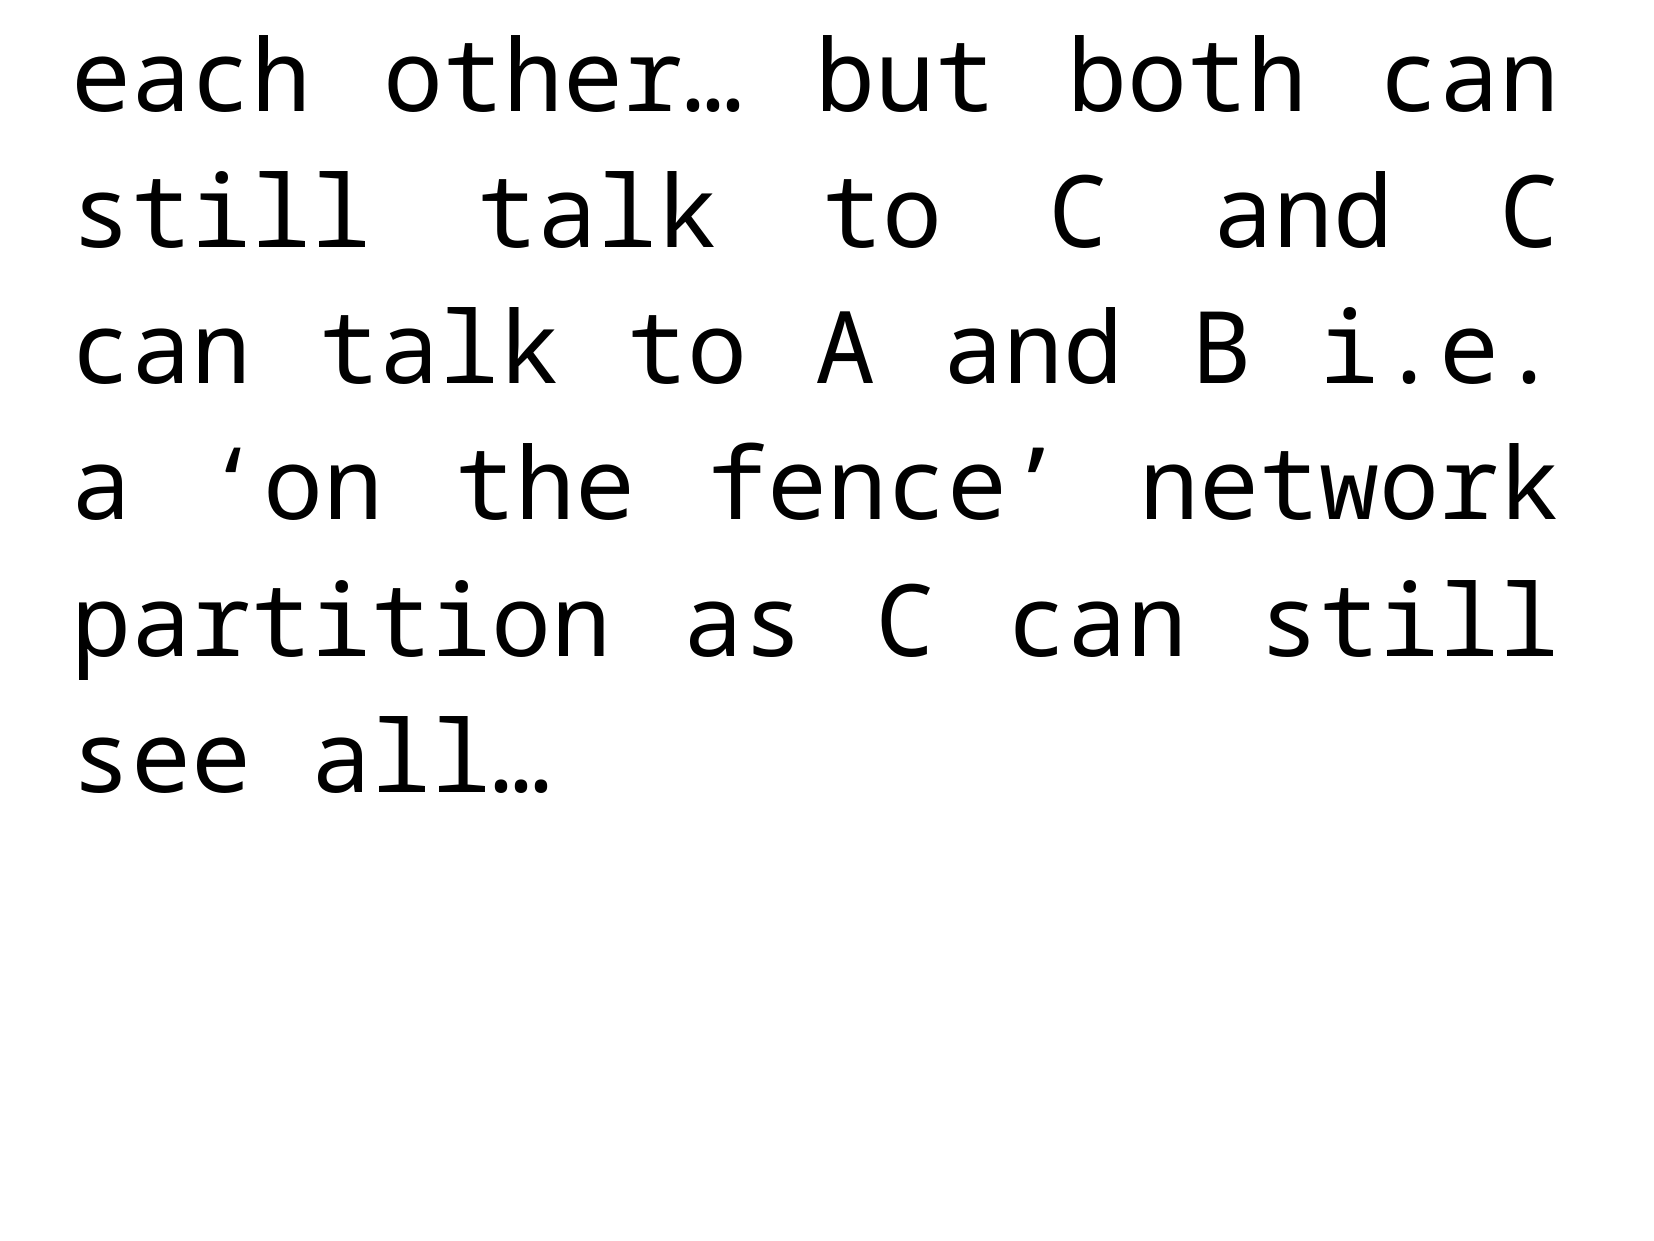

# For some reason, node A and B cannot talk to each other… but both can still talk to C and C can talk to A and B i.e. a ‘on the fence’ network partition as C can still see all…
										--Mark Tinsley